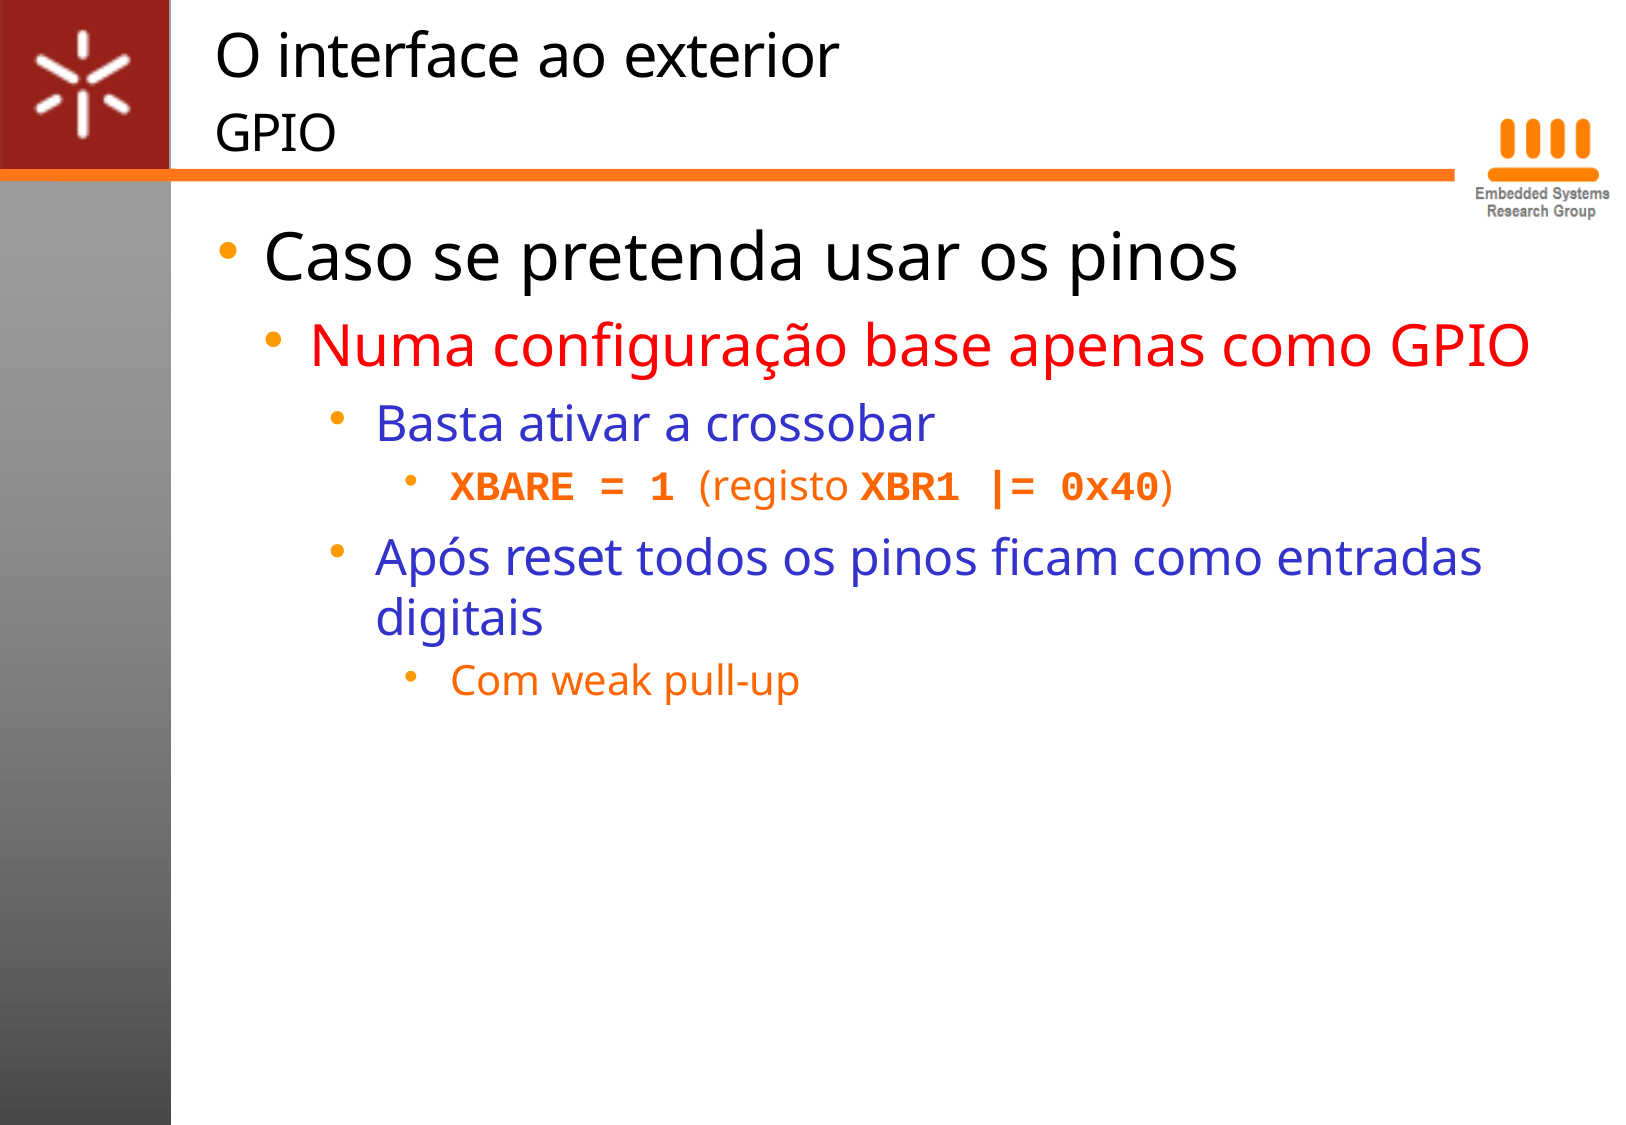

# O interface ao exterior GPIO
Caso se pretenda usar os pinos
Numa configuração base apenas como GPIO
Basta ativar a crossobar
XBARE = 1 (registo XBR1 |= 0x40)
Após reset todos os pinos ficam como entradas digitais
Com weak pull-up